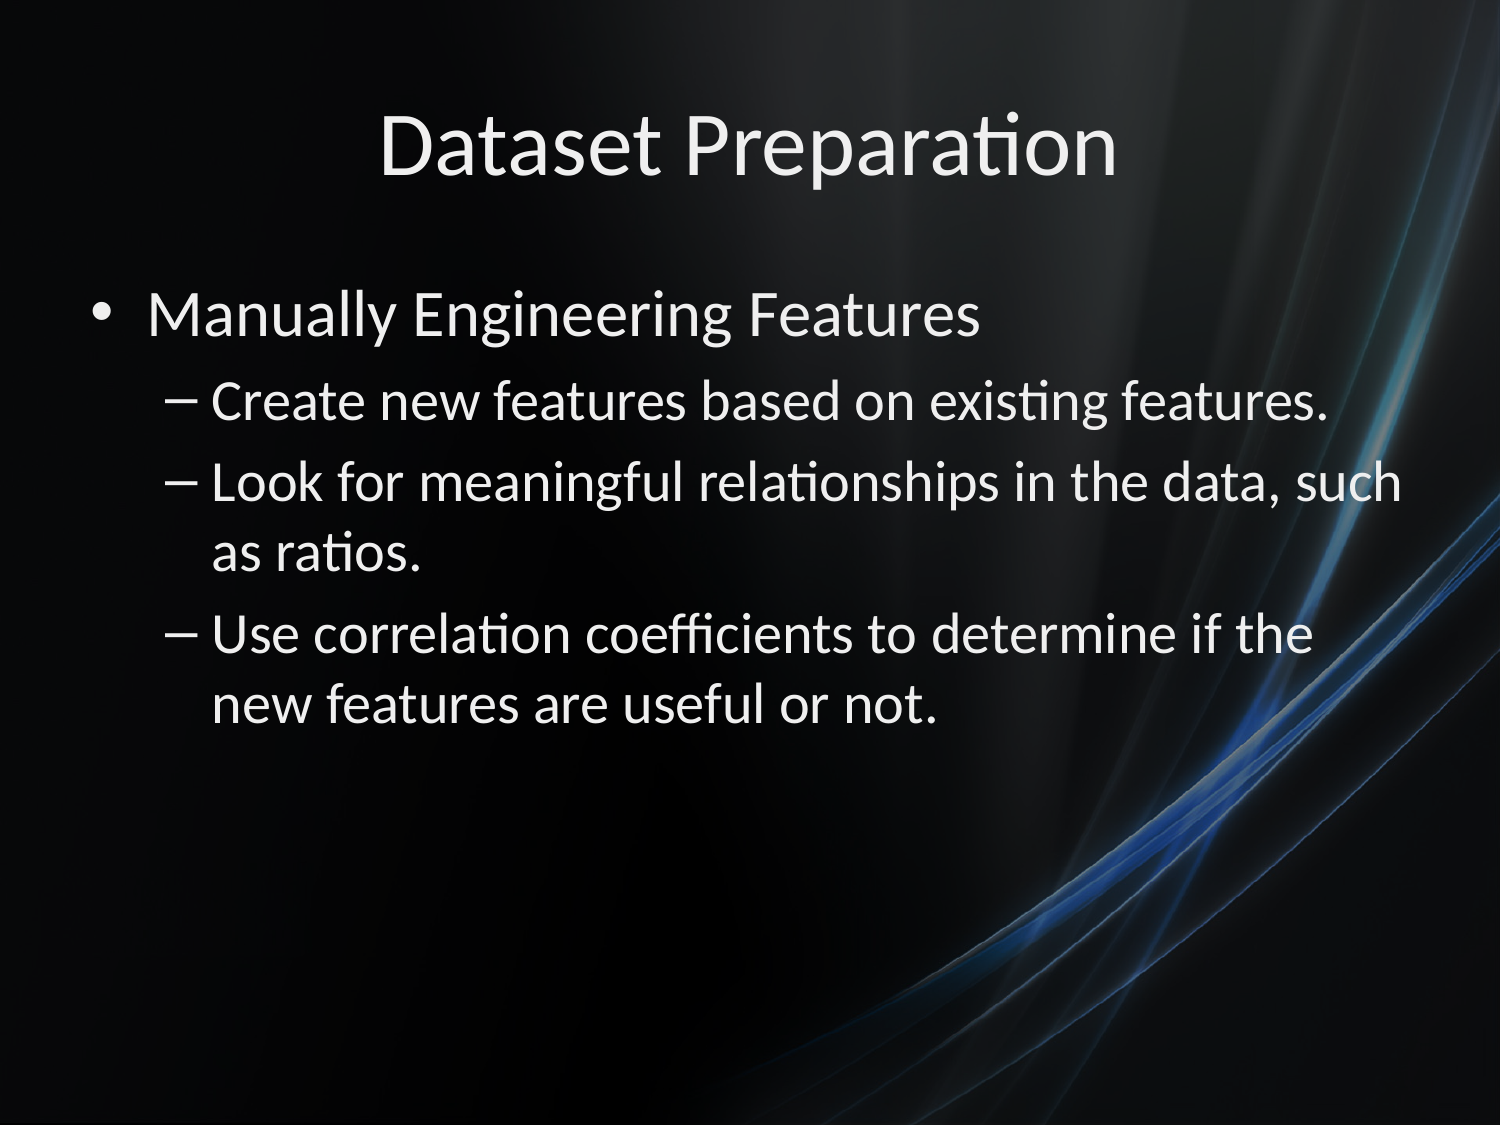

# Dataset Preparation
Manually Engineering Features
Create new features based on existing features.
Look for meaningful relationships in the data, such as ratios.
Use correlation coefficients to determine if the new features are useful or not.